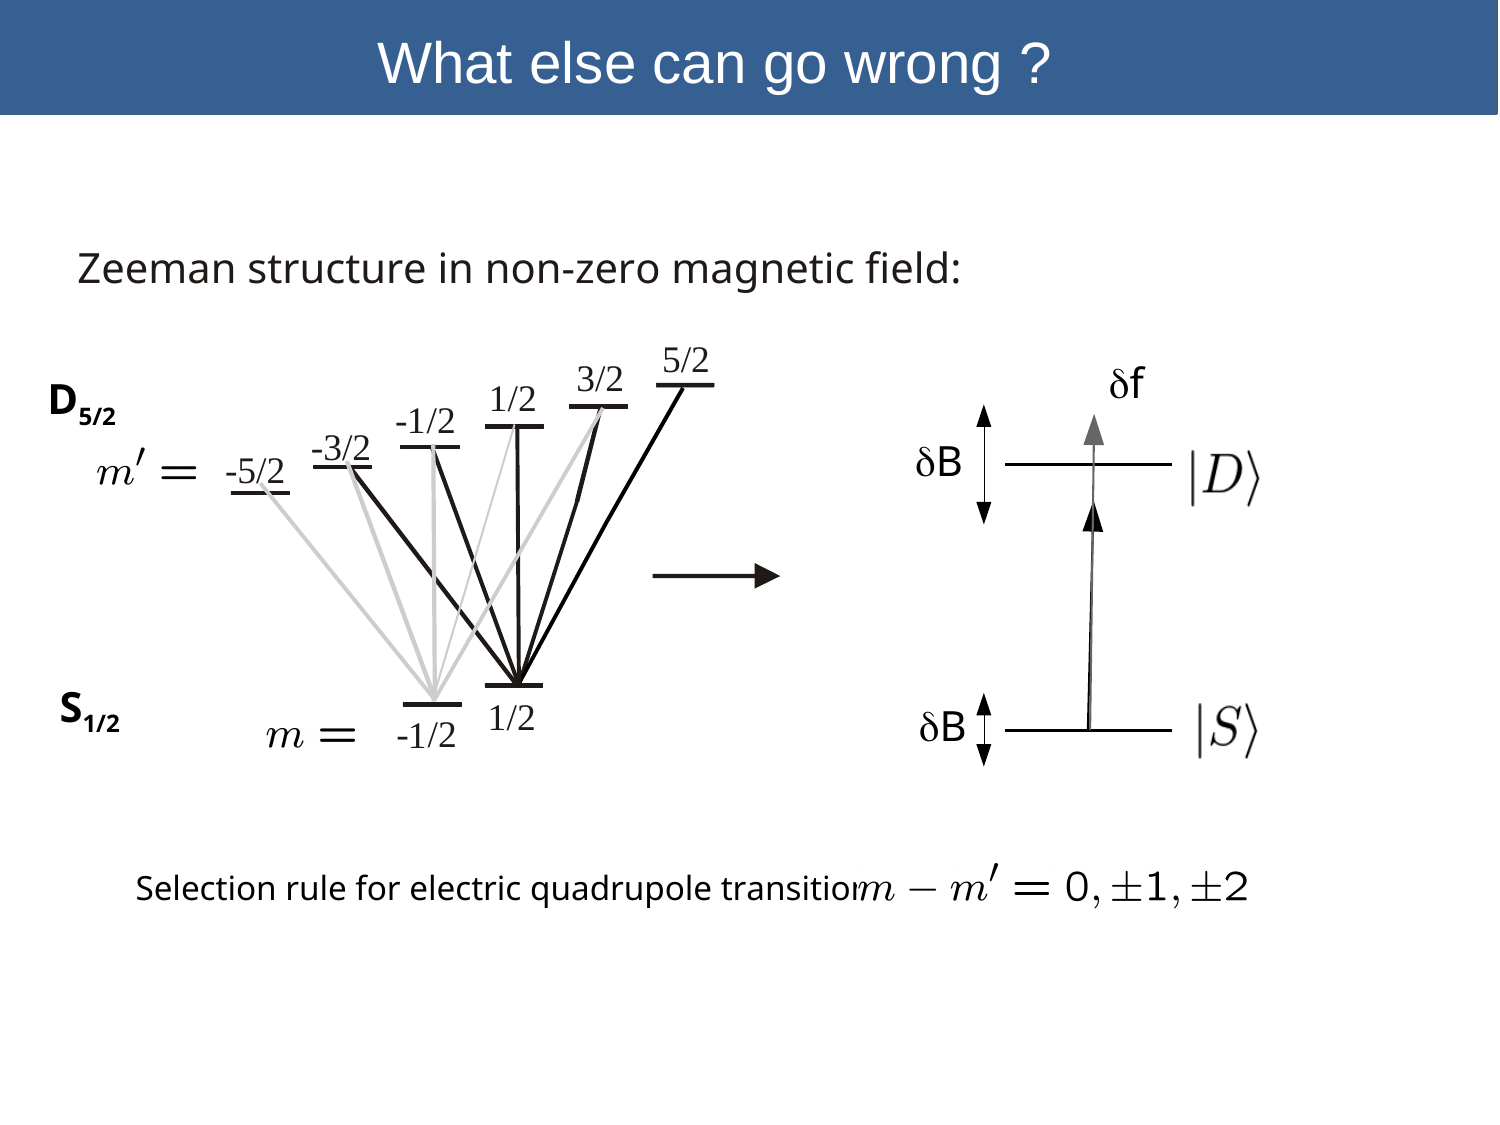

What else can go wrong ?
Zeeman structure in non-zero magnetic field:
5/2
df
3/2
D5/2
1
/2
- /2
1
-3/2
dB
-5/2
S1/2
dB
1
/2
- /2
1
Selection rule for electric quadrupole transition: